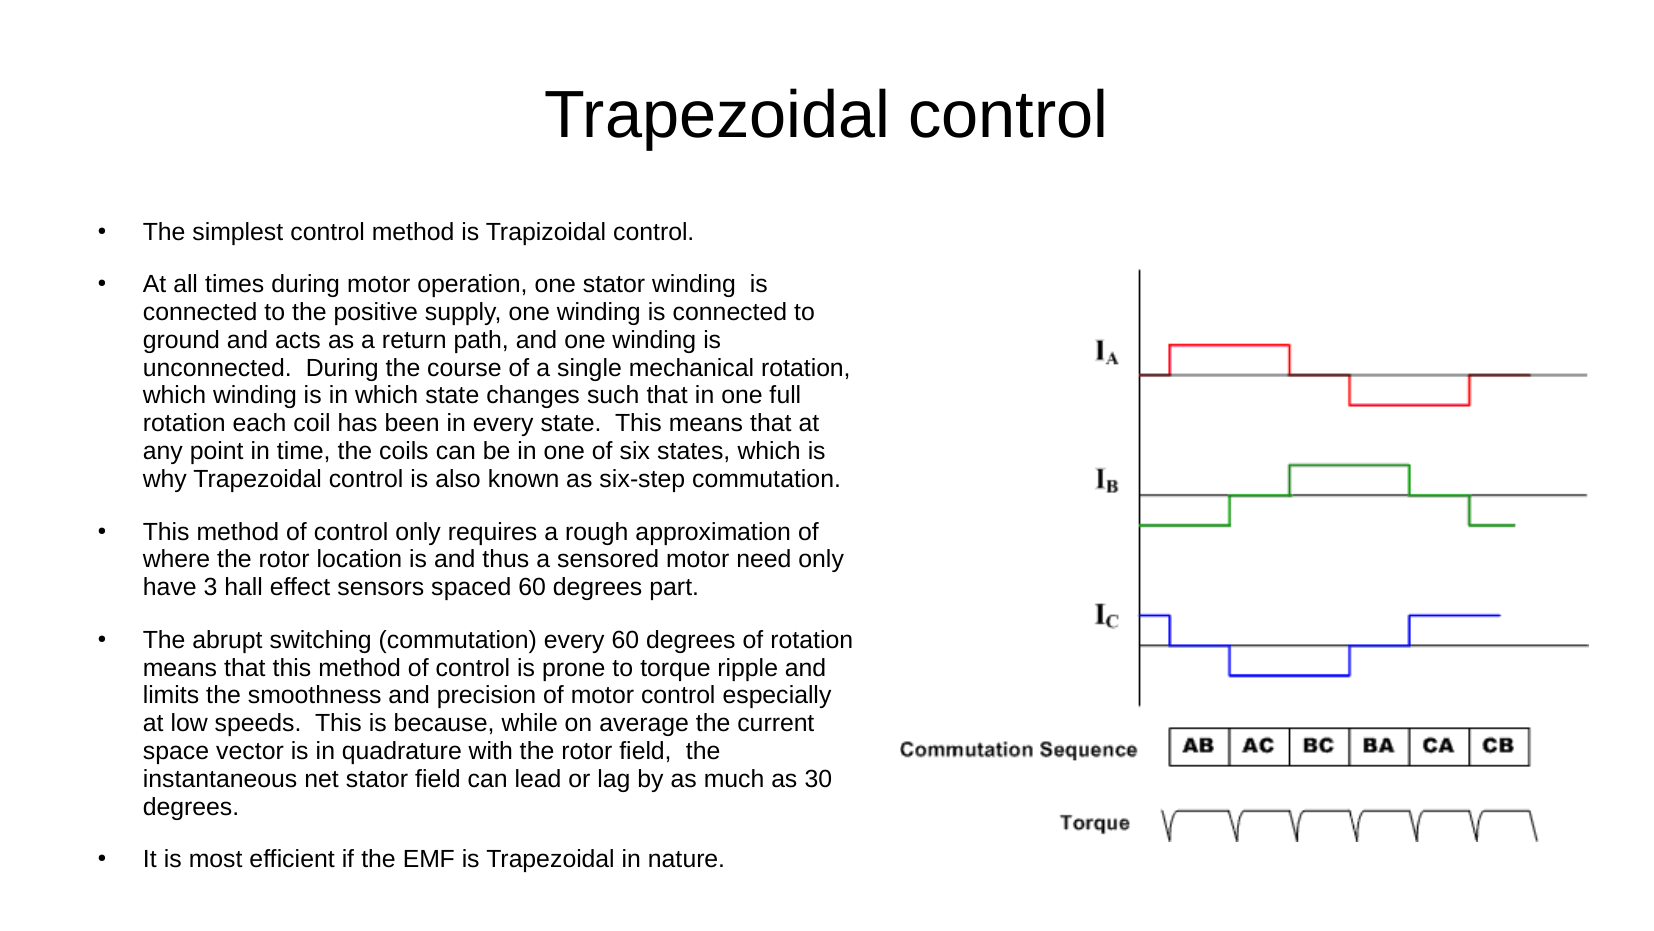

# Trapezoidal control
The simplest control method is Trapizoidal control.
At all times during motor operation, one stator winding is connected to the positive supply, one winding is connected to ground and acts as a return path, and one winding is unconnected. During the course of a single mechanical rotation, which winding is in which state changes such that in one full rotation each coil has been in every state. This means that at any point in time, the coils can be in one of six states, which is why Trapezoidal control is also known as six-step commutation.
This method of control only requires a rough approximation of where the rotor location is and thus a sensored motor need only have 3 hall effect sensors spaced 60 degrees part.
The abrupt switching (commutation) every 60 degrees of rotation means that this method of control is prone to torque ripple and limits the smoothness and precision of motor control especially at low speeds. This is because, while on average the current space vector is in quadrature with the rotor field, the instantaneous net stator field can lead or lag by as much as 30 degrees.
It is most efficient if the EMF is Trapezoidal in nature.